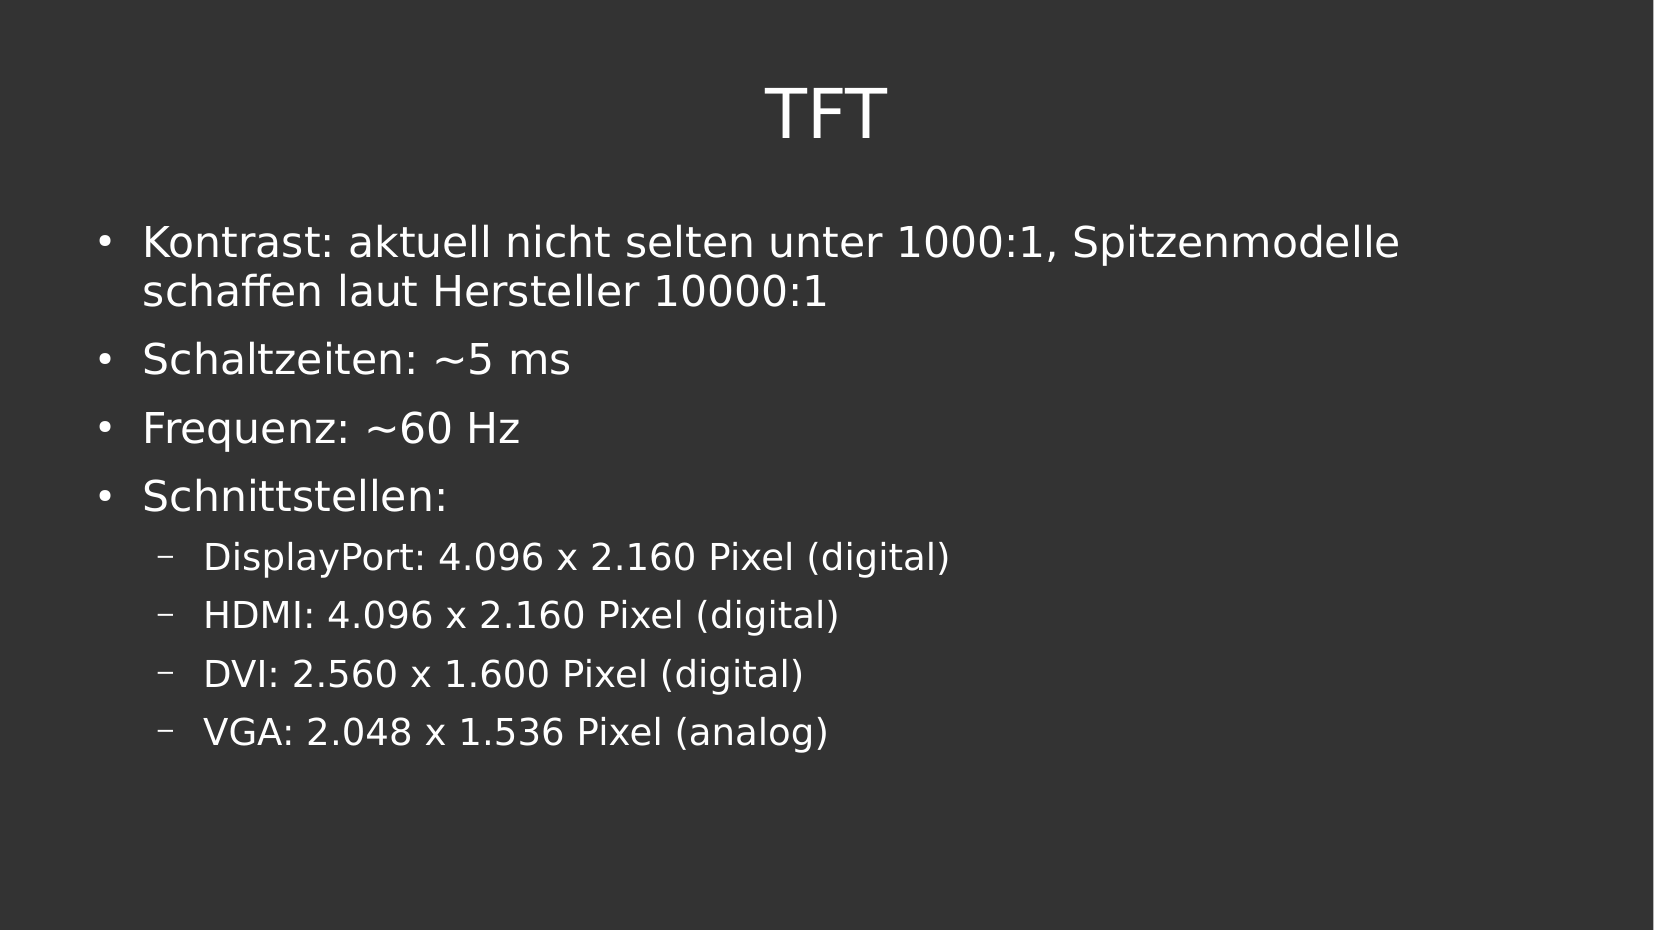

# TFT
Kontrast: aktuell nicht selten unter 1000:1, Spitzenmodelle schaffen laut Hersteller 10000:1
Schaltzeiten: ~5 ms
Frequenz: ~60 Hz
Schnittstellen:
DisplayPort: 4.096 x 2.160 Pixel (digital)
HDMI: 4.096 x 2.160 Pixel (digital)
DVI: 2.560 x 1.600 Pixel (digital)
VGA: 2.048 x 1.536 Pixel (analog)